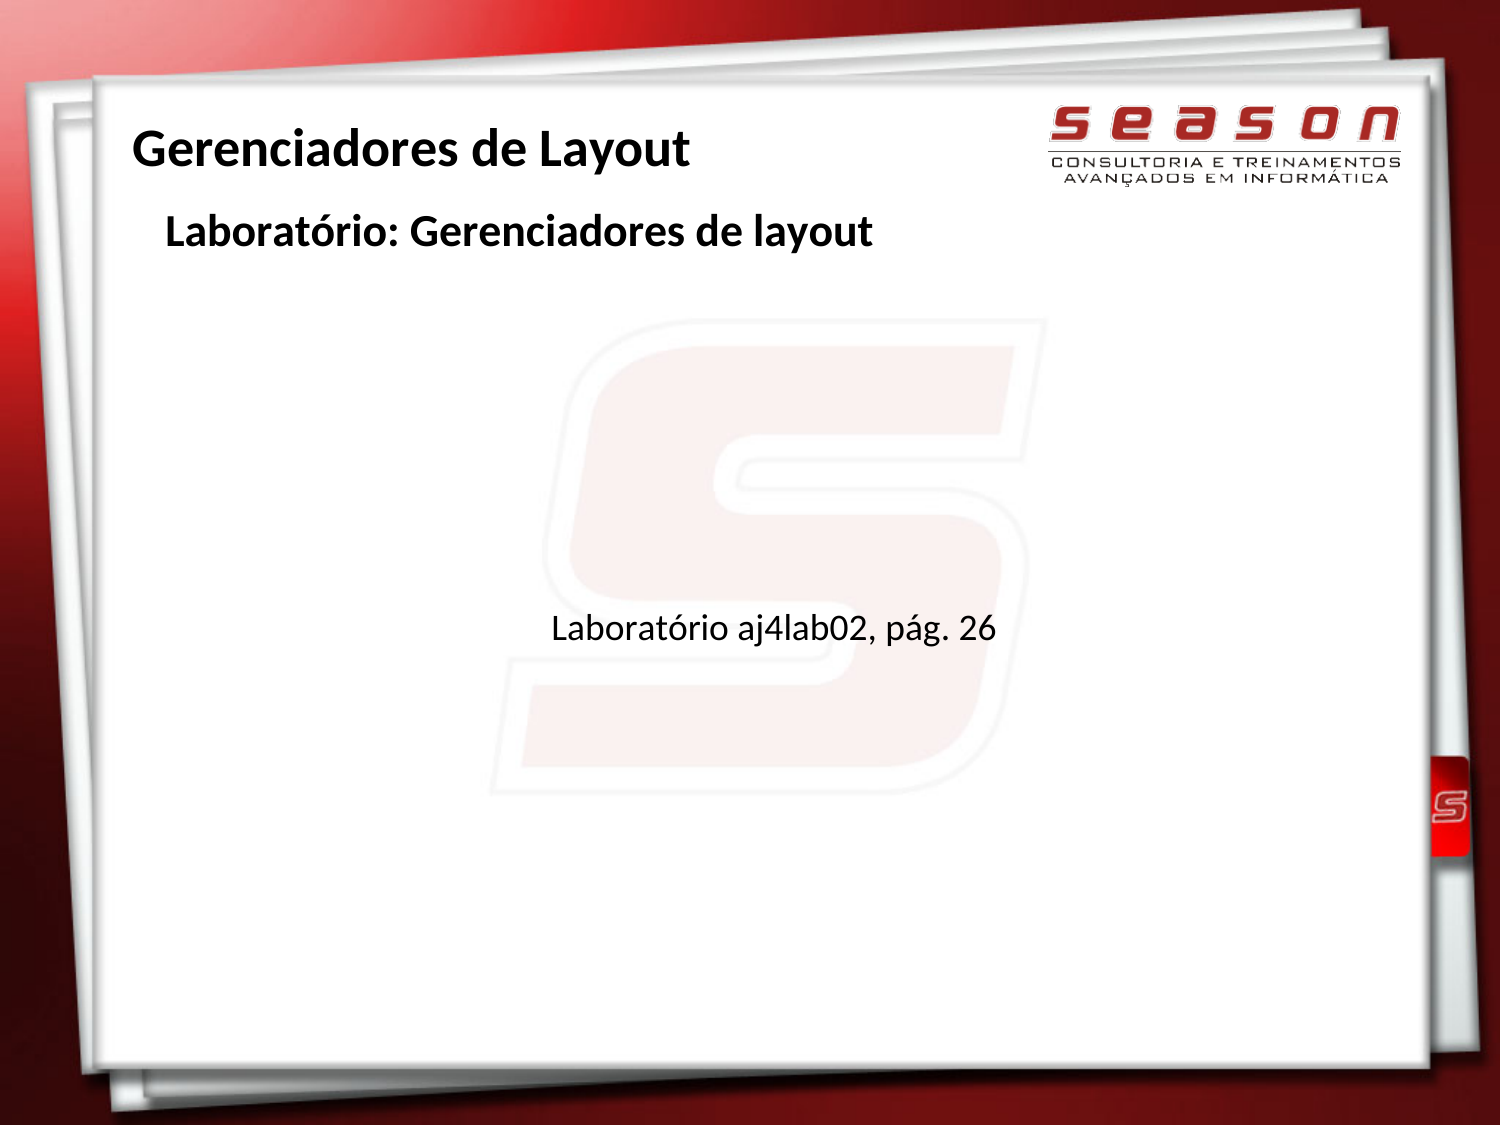

# Gerenciadores de Layout
Laboratório: Gerenciadores de layout
Laboratório aj4lab02, pág. 26